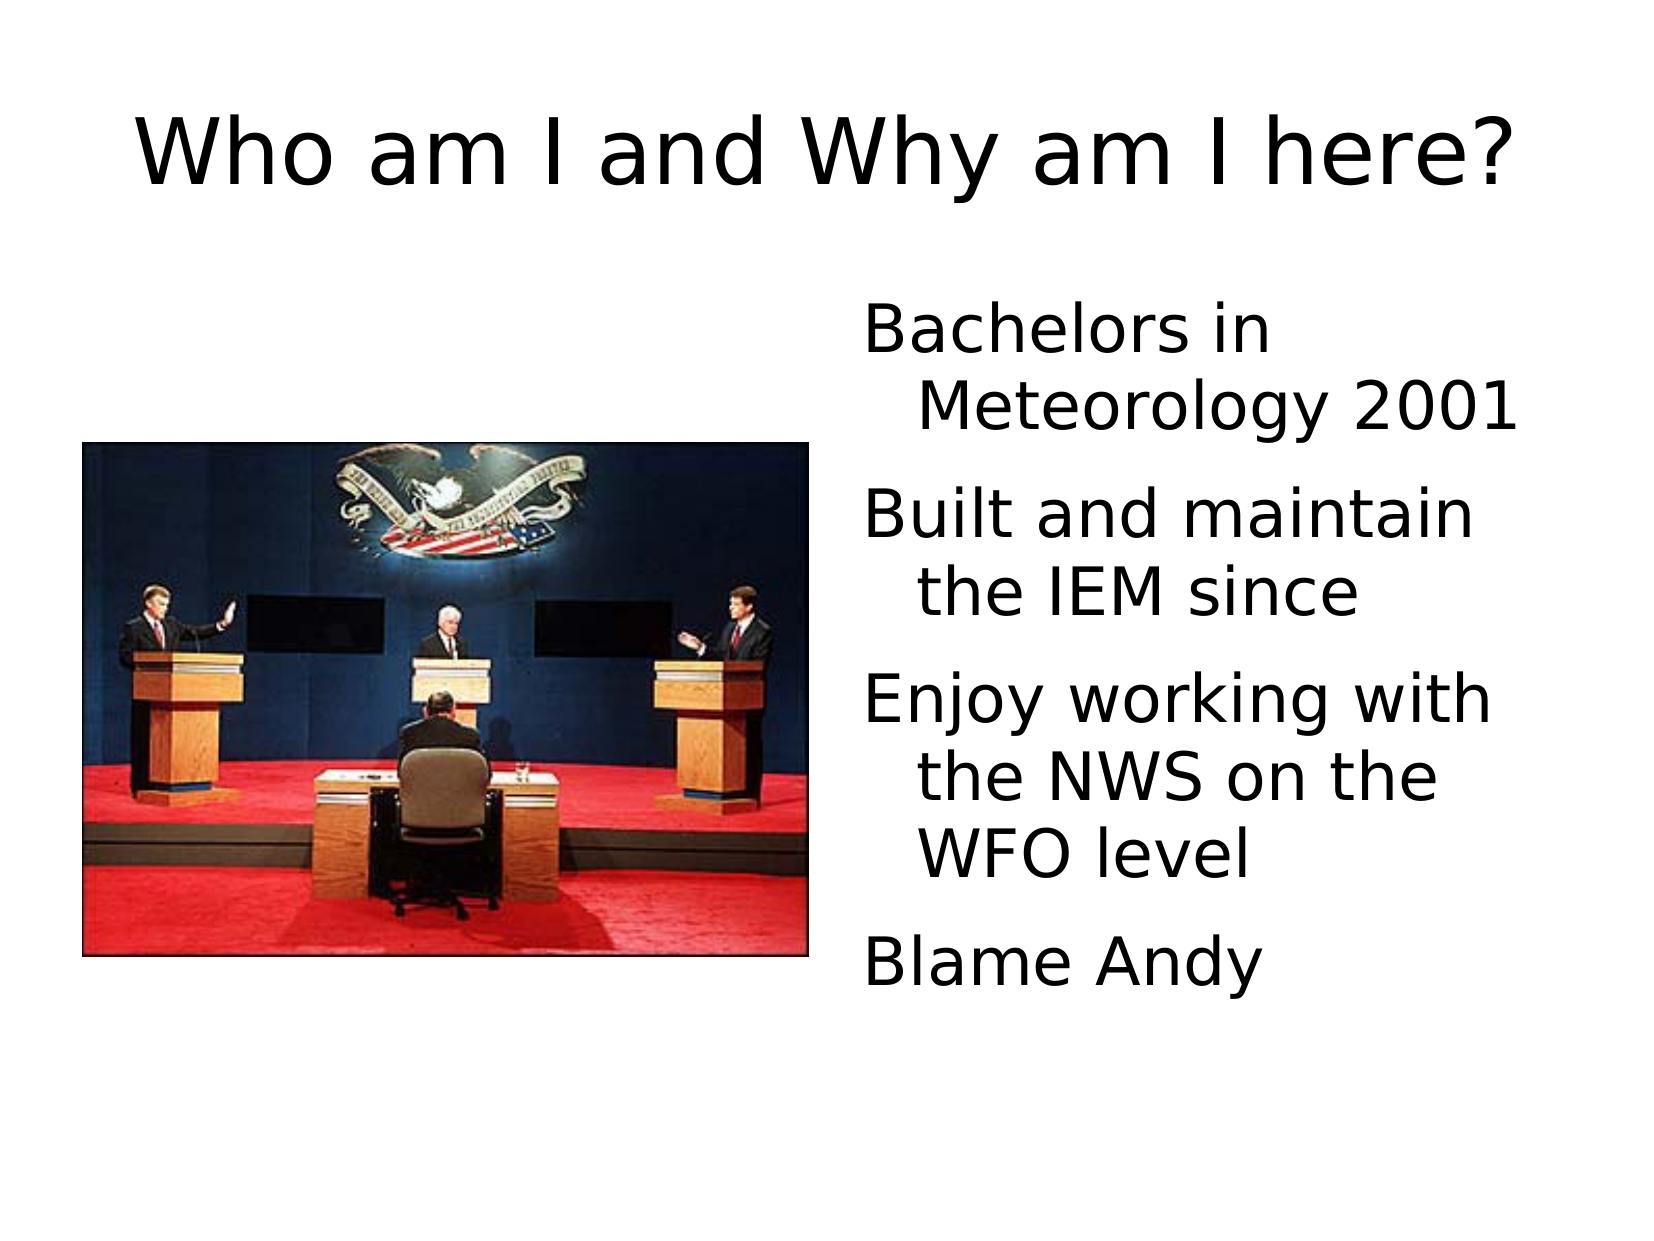

# Who am I and Why am I here?
Bachelors in Meteorology 2001
Built and maintain the IEM since
Enjoy working with the NWS on the WFO level
Blame Andy